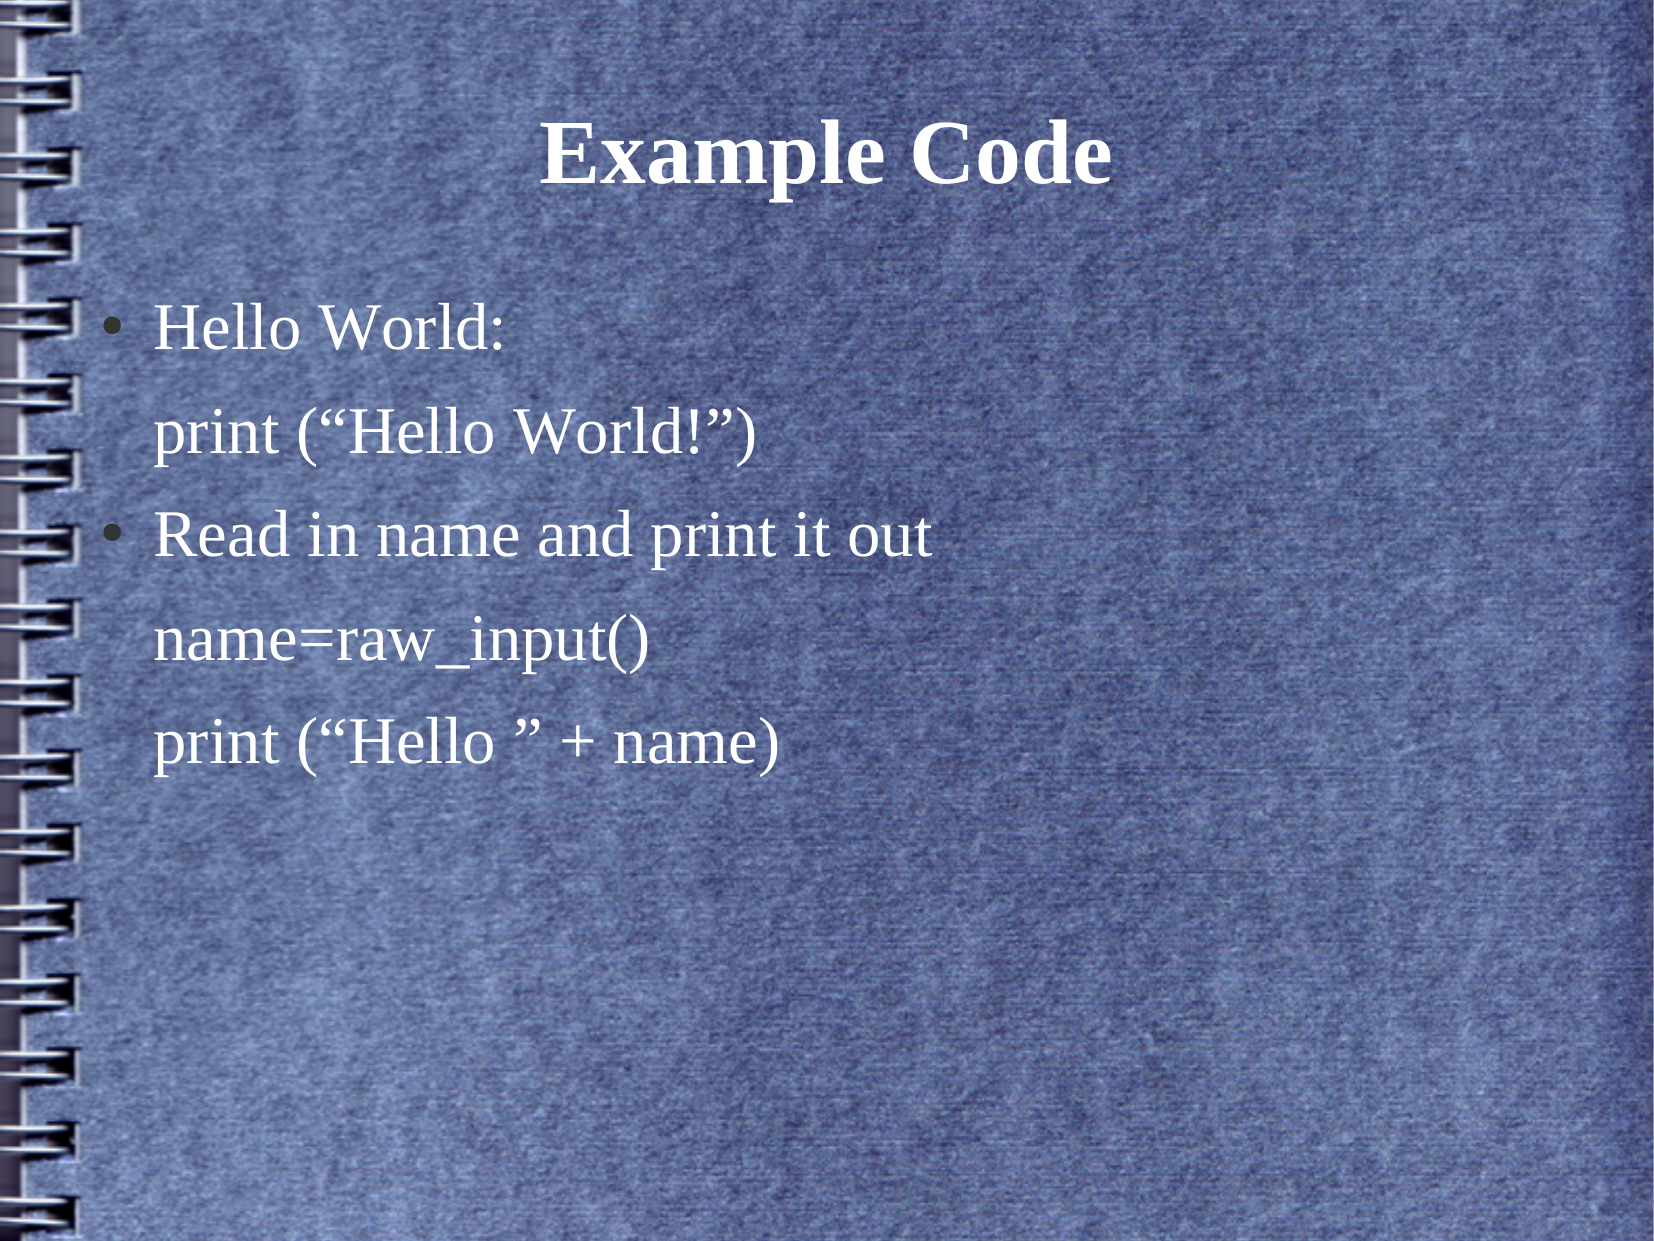

# Example Code
Hello World:
print (“Hello World!”)
Read in name and print it out
name=raw_input()
print (“Hello ” + name)